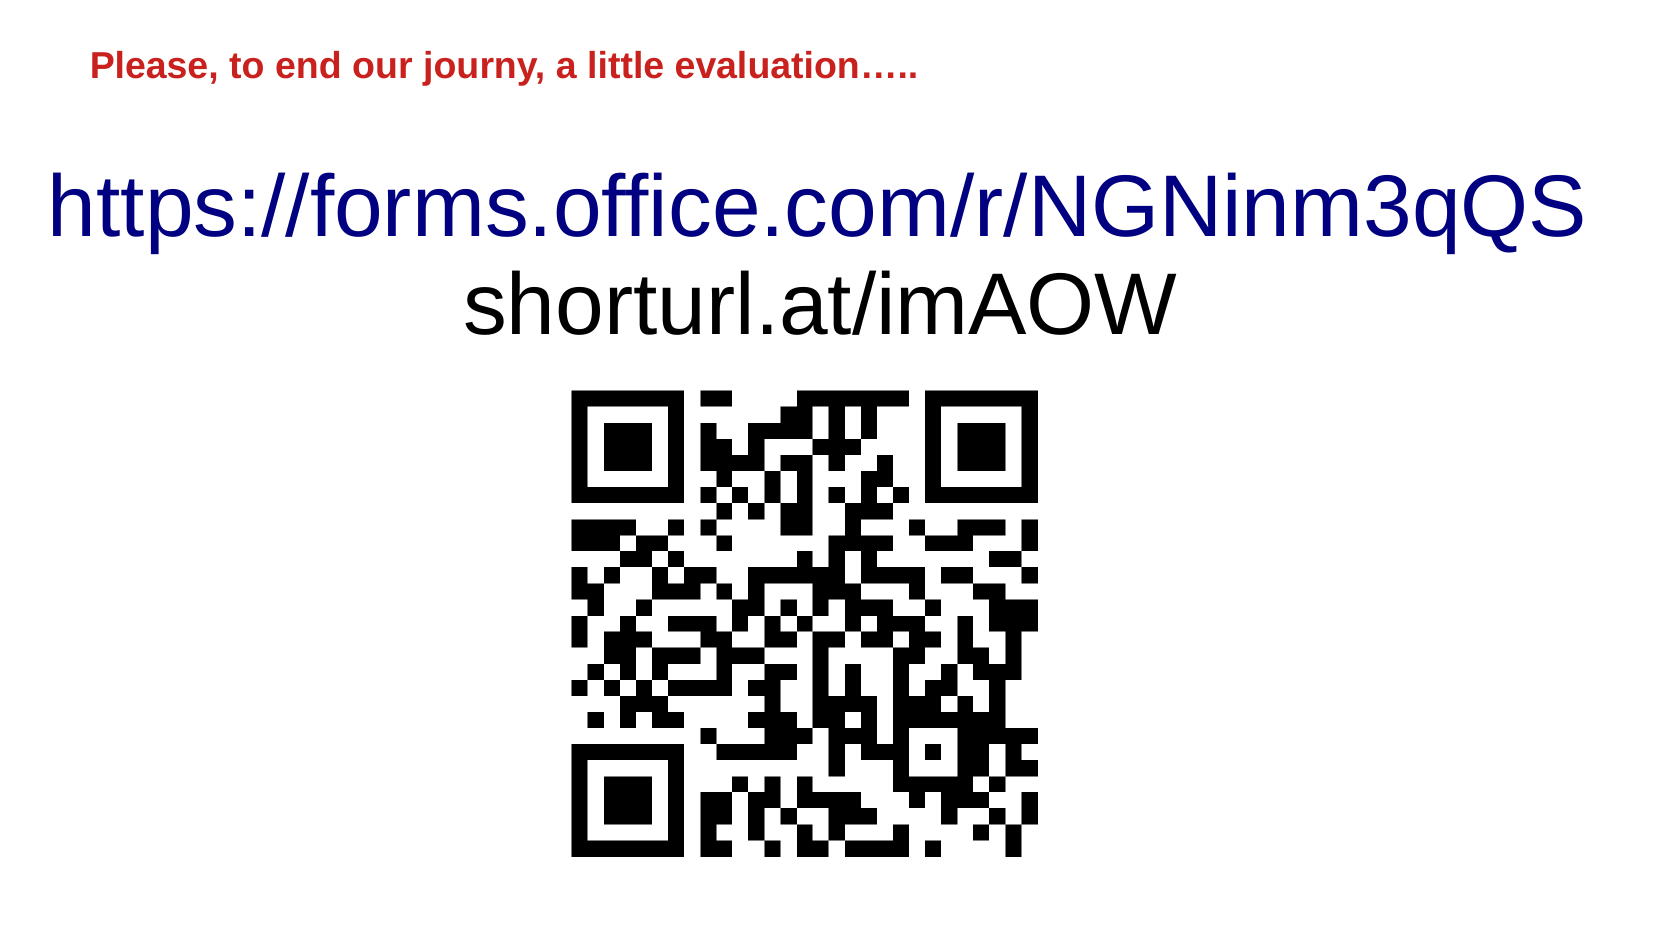

Please, to end our journy, a little evaluation…..
https://forms.office.com/r/NGNinm3qQS
shorturl.at/imAOW